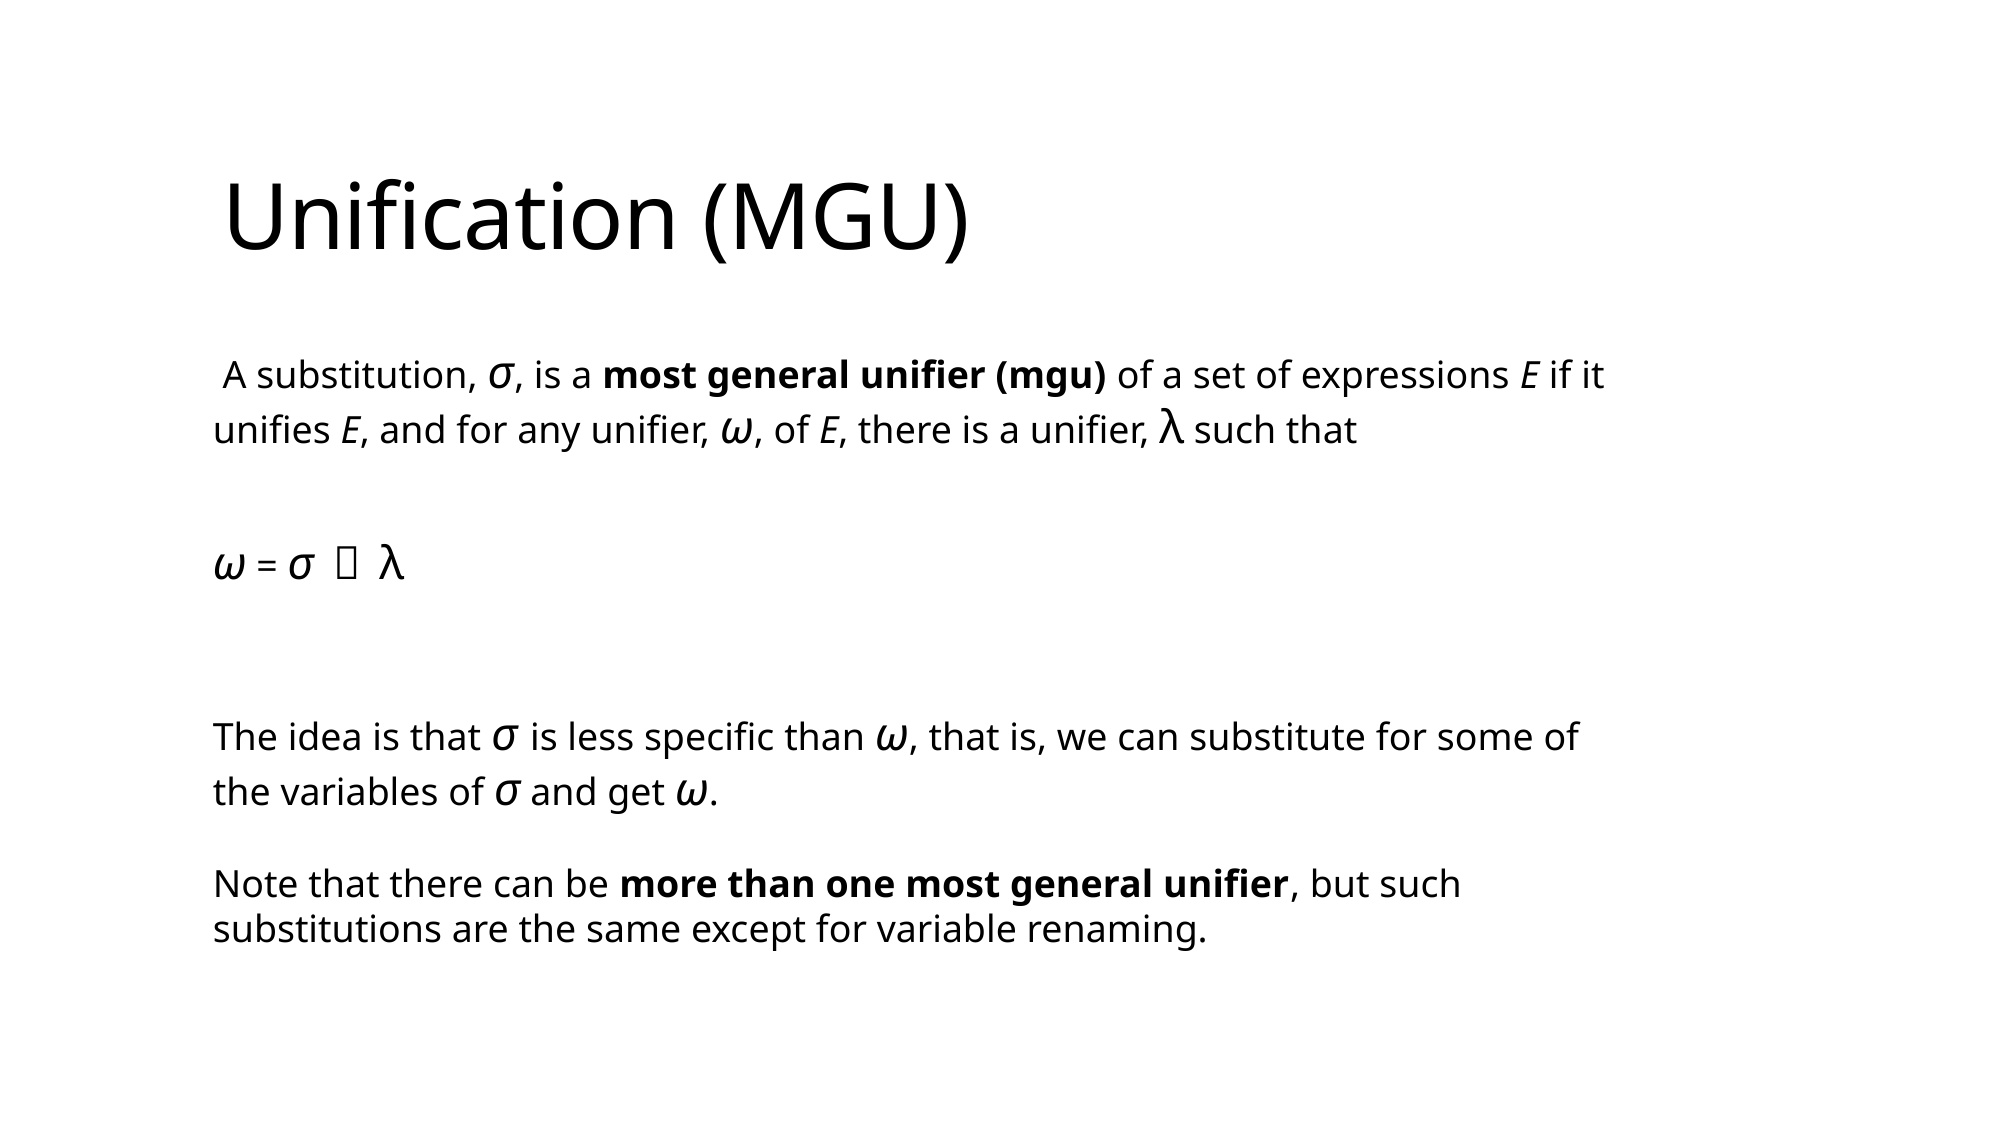

# Unification (MGU)
 A substitution, σ, is a most general unifier (mgu) of a set of expressions E if it unifies E, and for any unifier, ω, of E, there is a unifier, λ such that
ω = σ ￮ λ
The idea is that σ is less specific than ω, that is, we can substitute for some of the variables of σ and get ω.
Note that there can be more than one most general unifier, but such substitutions are the same except for variable renaming.